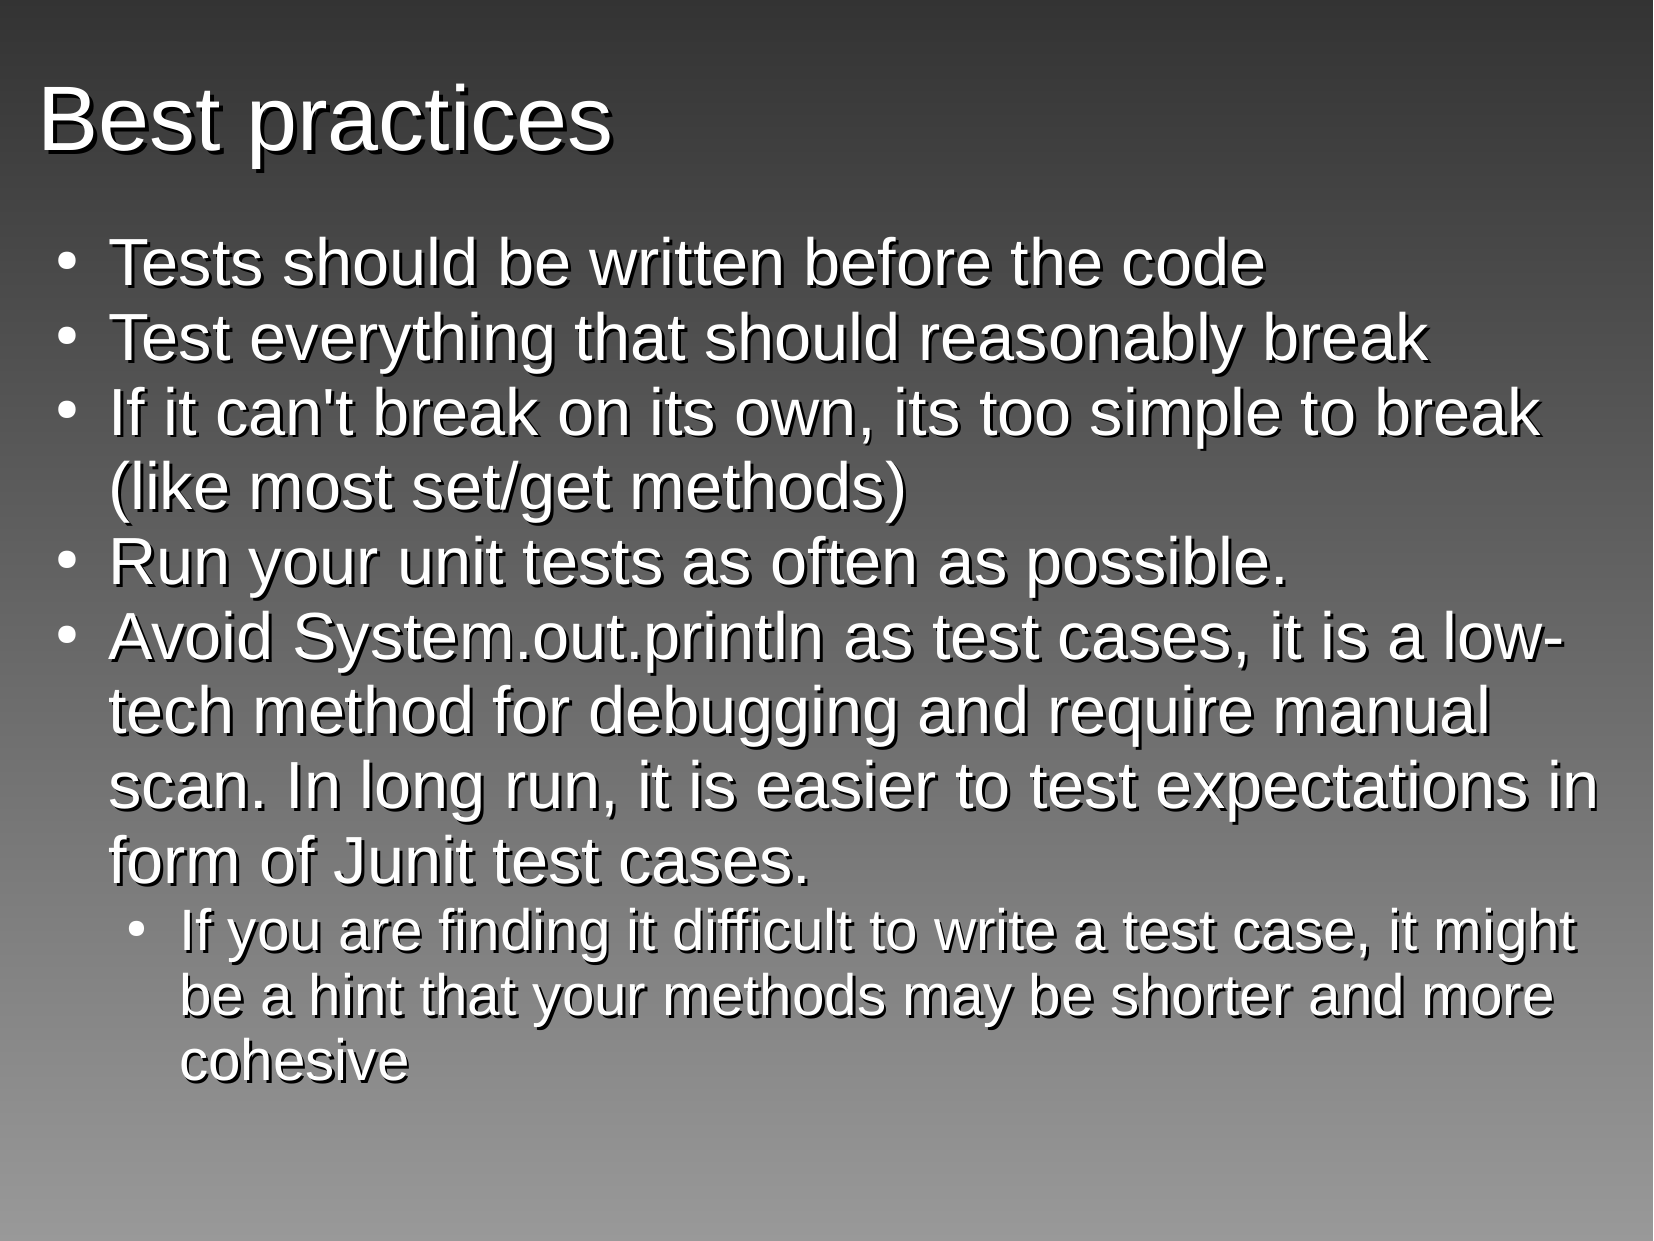

# Best practices
Tests should be written before the code
Test everything that should reasonably break
If it can't break on its own, its too simple to break (like most set/get methods)
Run your unit tests as often as possible.
Avoid System.out.println as test cases, it is a low-tech method for debugging and require manual scan. In long run, it is easier to test expectations in form of Junit test cases.
If you are finding it difficult to write a test case, it might be a hint that your methods may be shorter and more cohesive